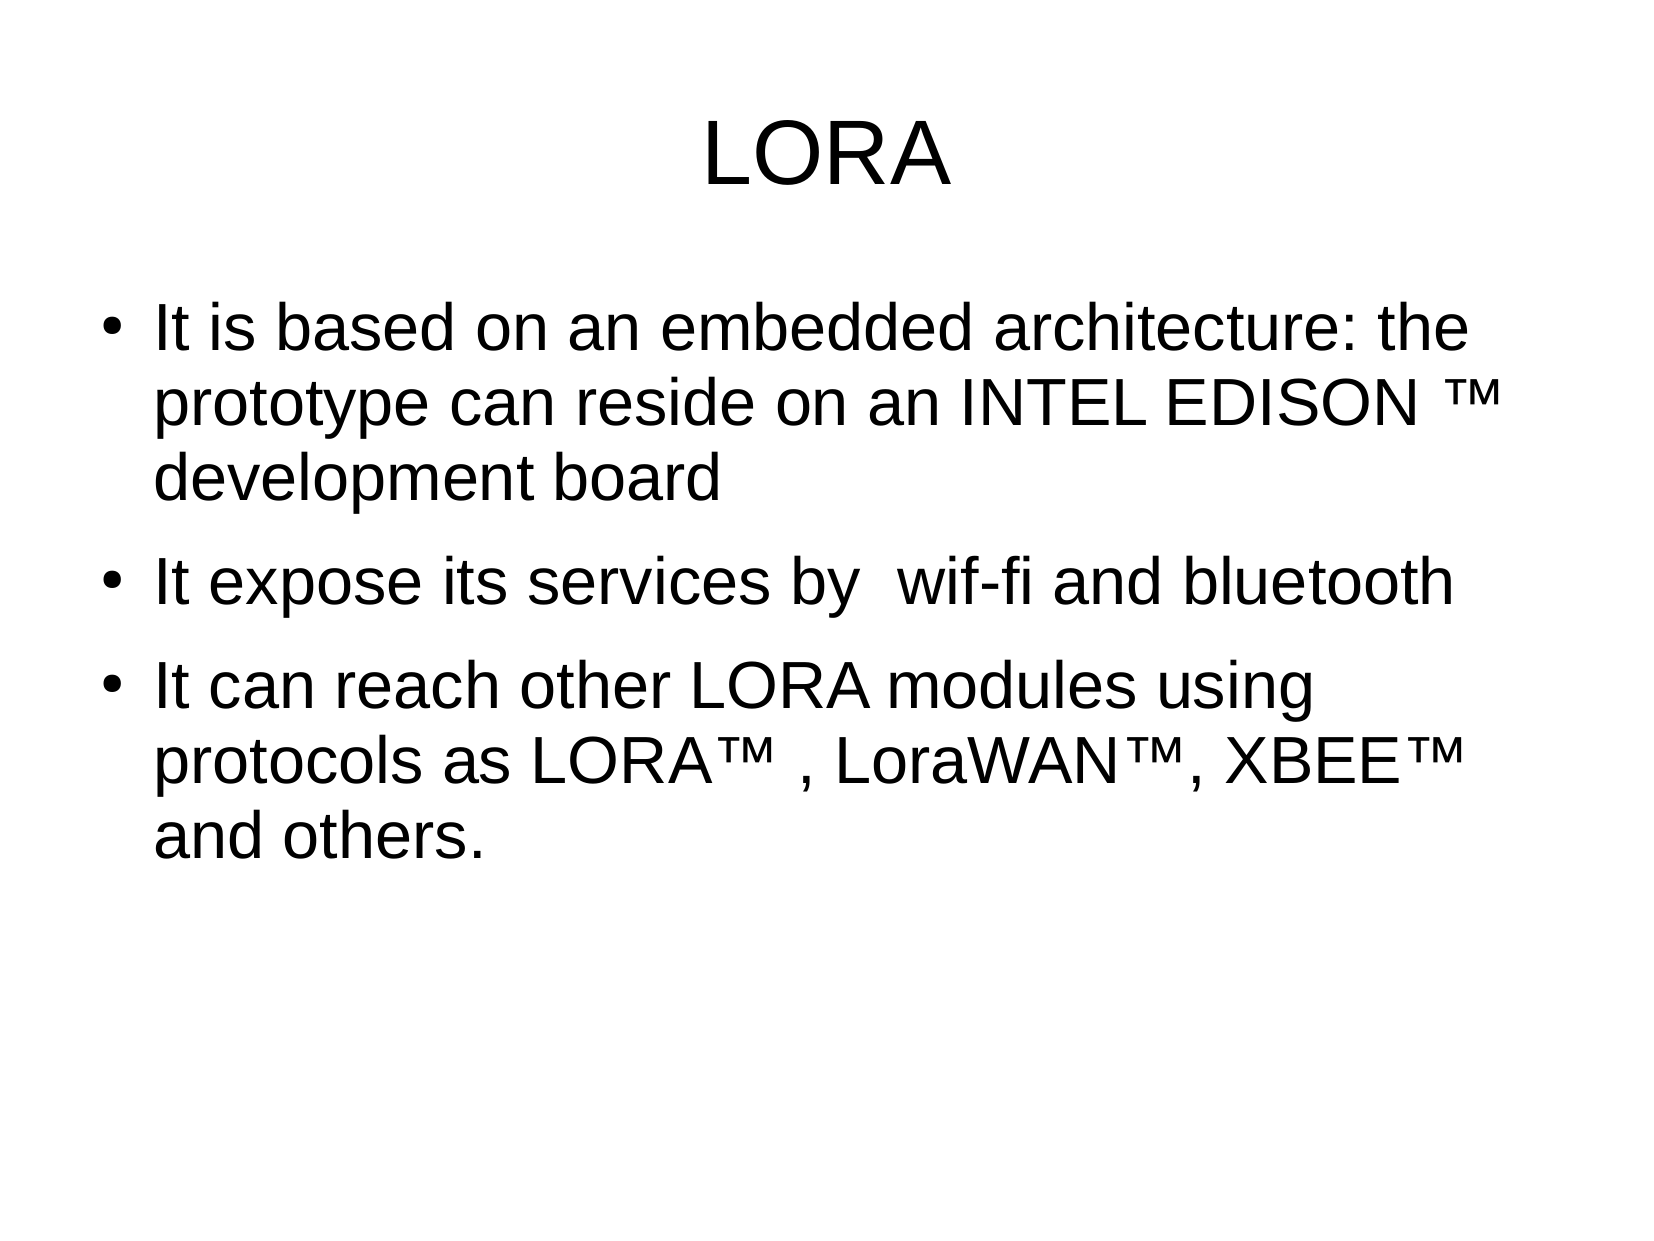

# LORA
It is based on an embedded architecture: the prototype can reside on an INTEL EDISON ™ development board
It expose its services by wif-fi and bluetooth
It can reach other LORA modules using protocols as LORA™ , LoraWAN™, XBEE™ and others.